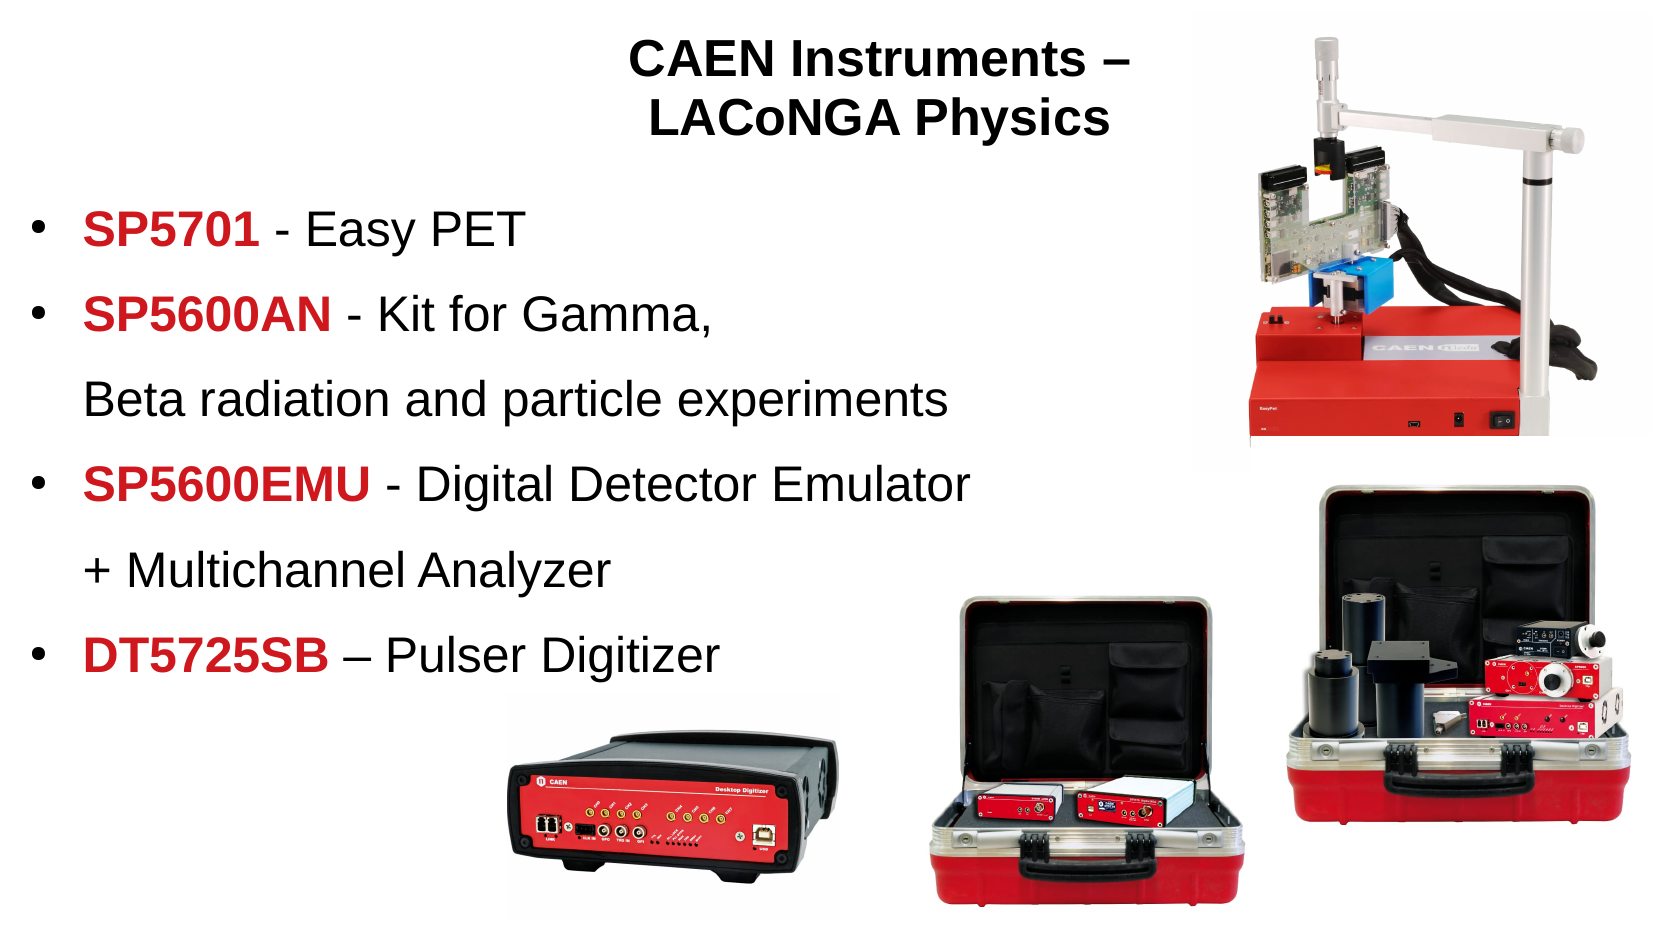

CAEN Instruments – LACoNGA Physics
# SP5701 - Easy PET
SP5600AN - Kit for Gamma,
Beta radiation and particle experiments
SP5600EMU - Digital Detector Emulator
+ Multichannel Analyzer
DT5725SB – Pulser Digitizer